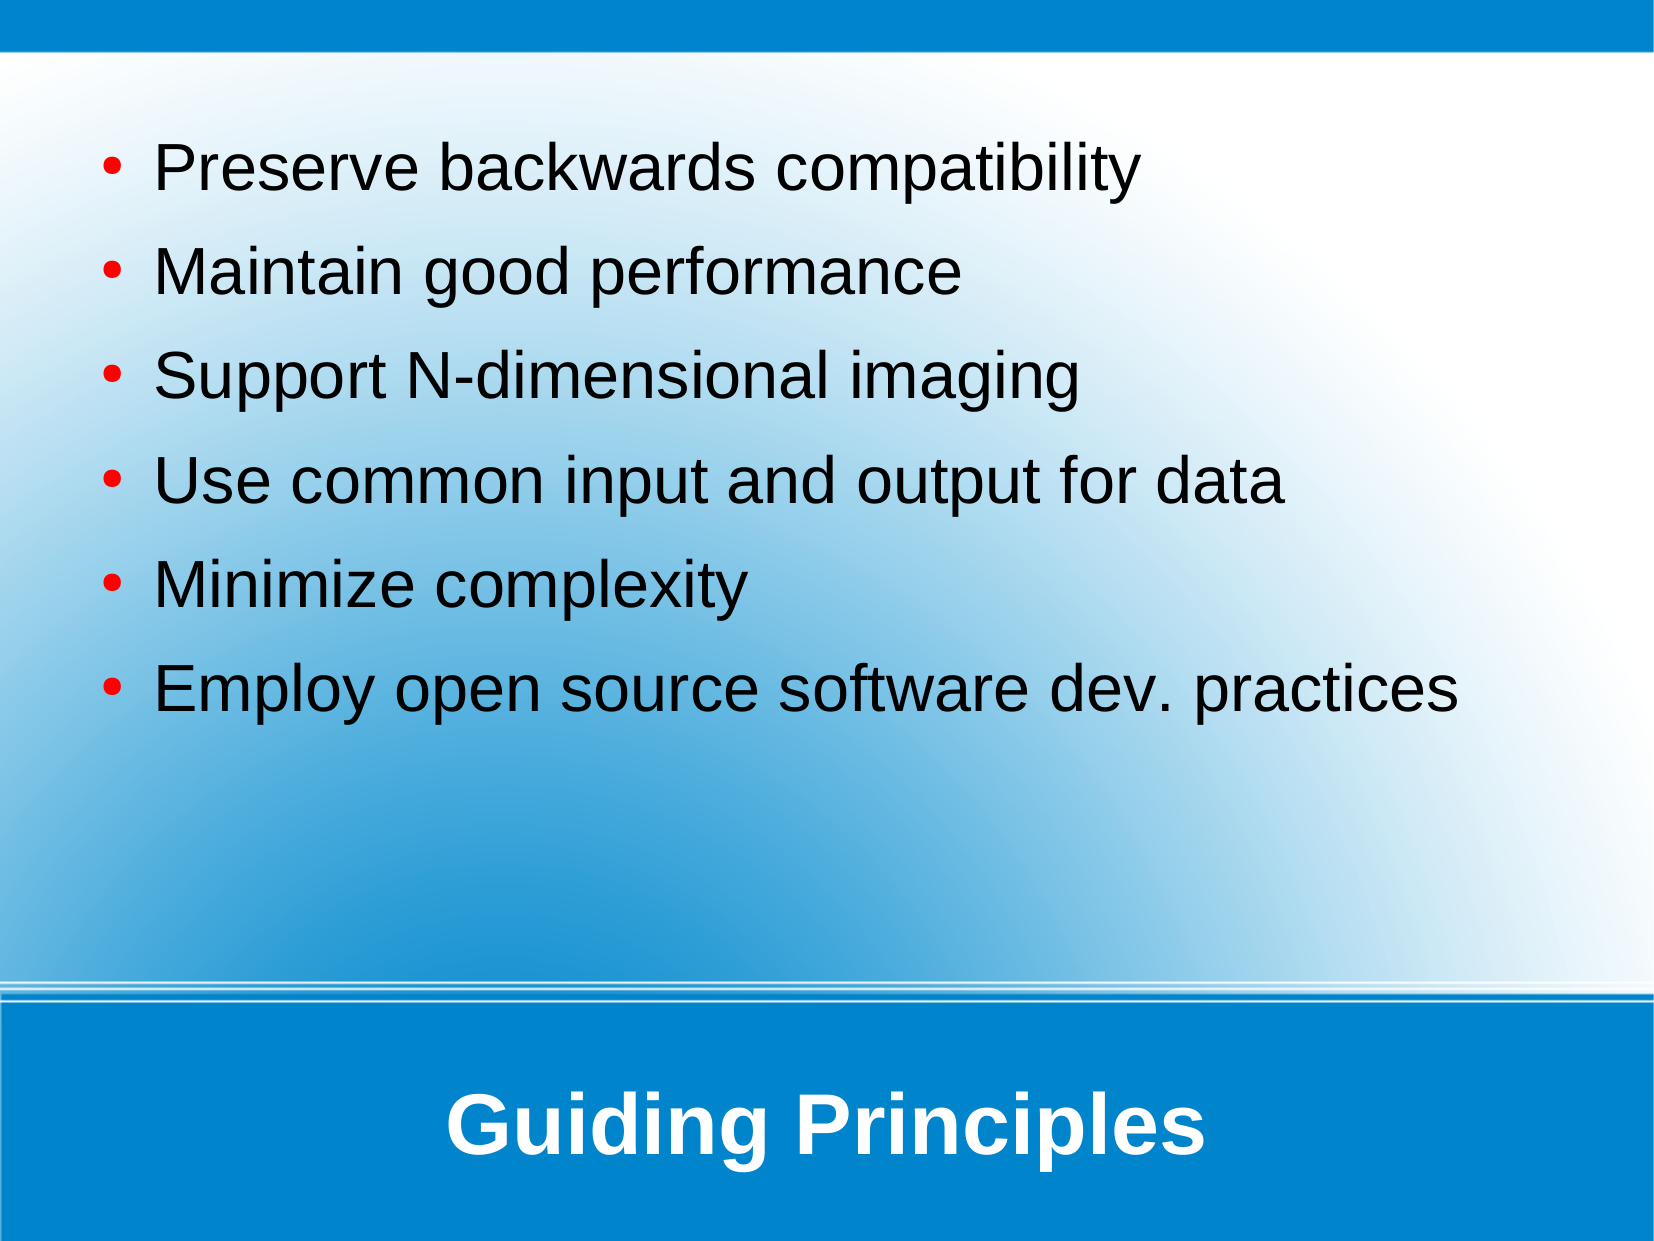

Preserve backwards compatibility
Maintain good performance
Support N-dimensional imaging
Use common input and output for data
Minimize complexity
Employ open source software dev. practices
# Guiding Principles